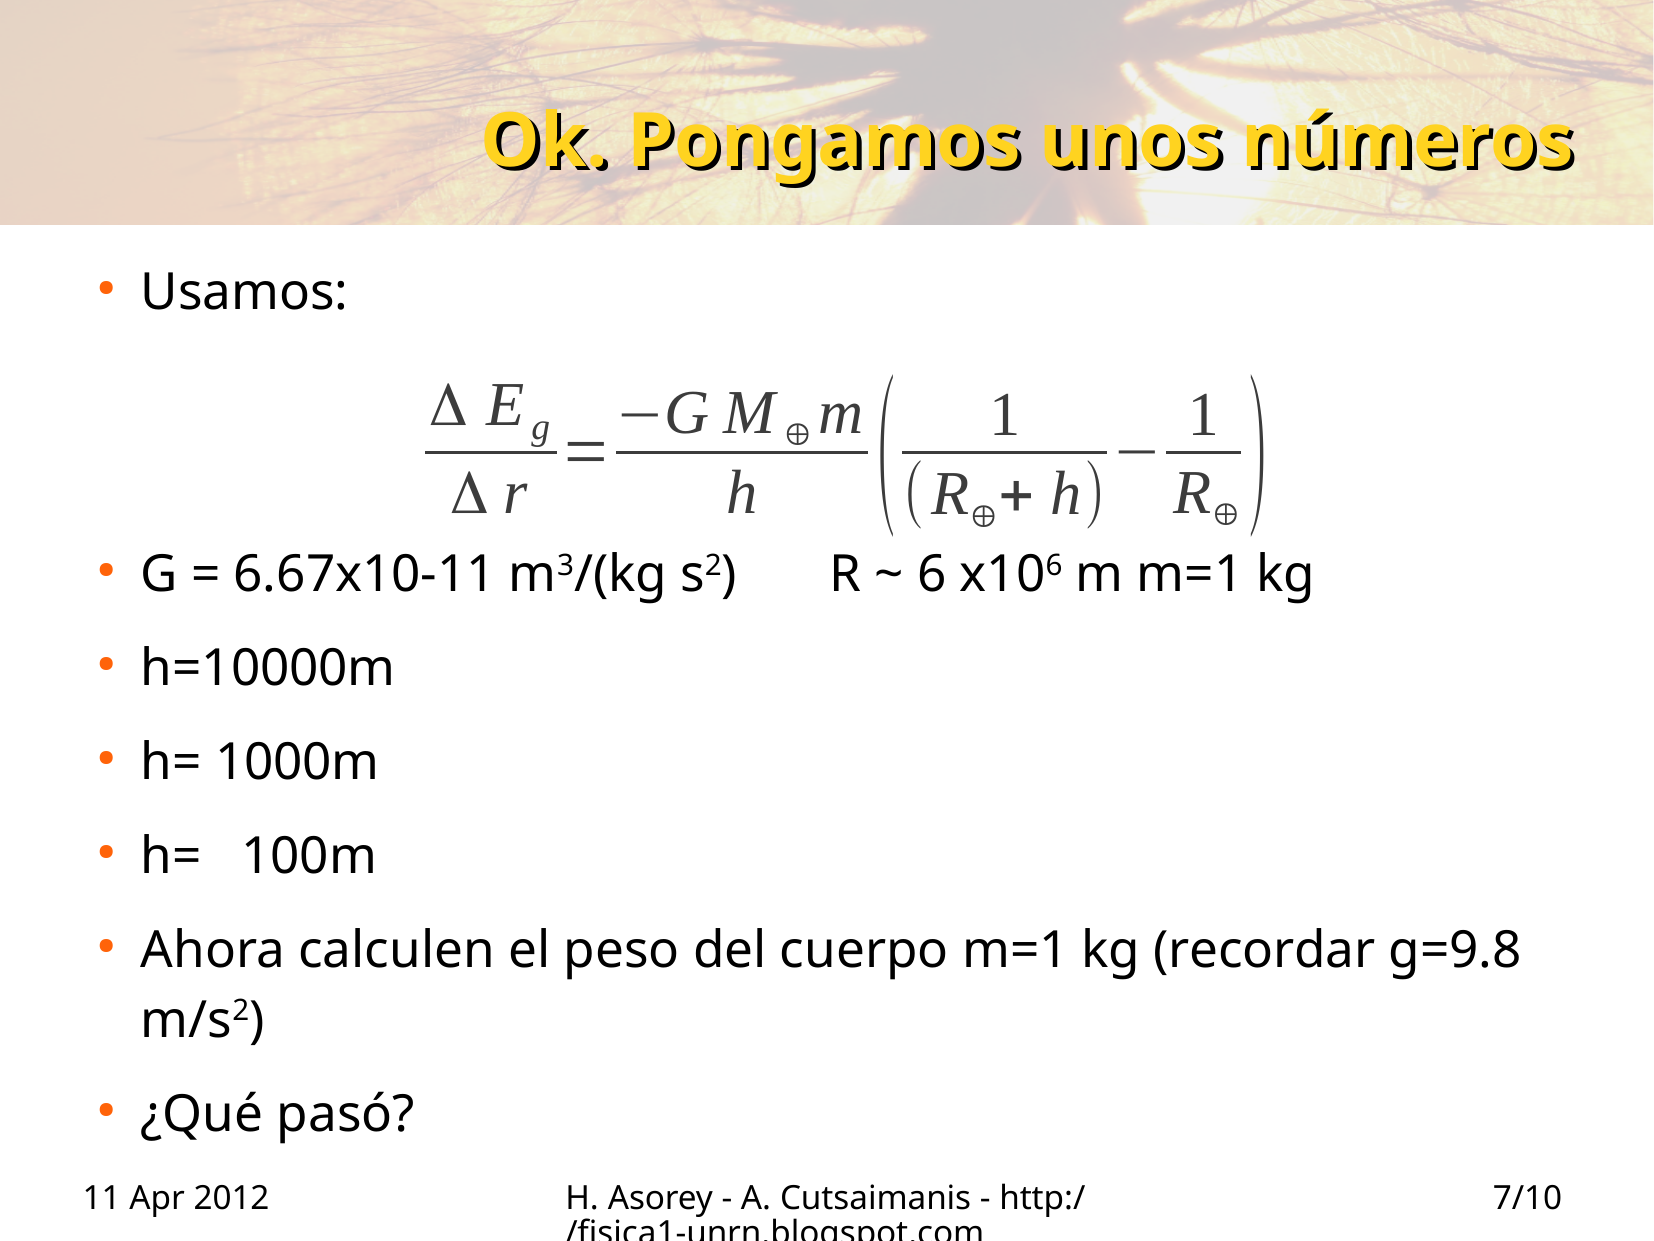

# Ok. Pongamos unos números
Usamos:
G = 6.67x10-11 m3/(kg s2) R ~ 6 x106 m m=1 kg
h=10000m
h= 1000m
h= 100m
Ahora calculen el peso del cuerpo m=1 kg (recordar g=9.8 m/s2)
¿Qué pasó?
11 Apr 2012
H. Asorey - A. Cutsaimanis - http://fisica1-unrn.blogspot.com
7